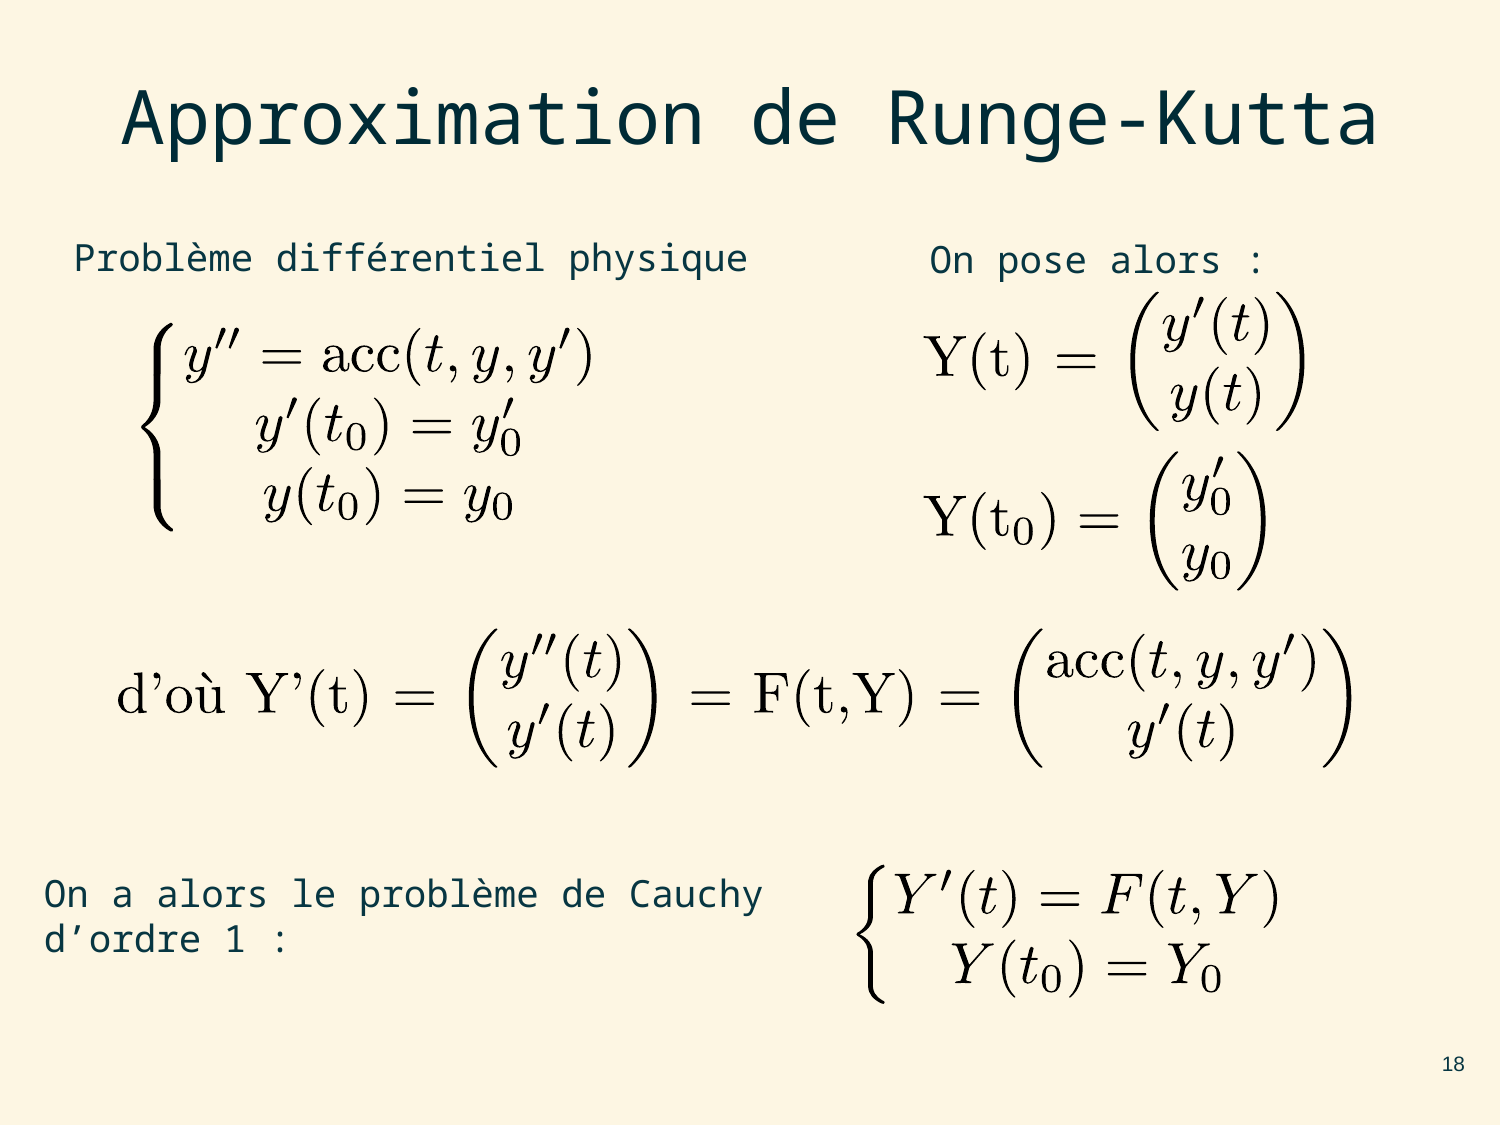

# Approximation de Runge-Kutta
Problème différentiel physique
On pose alors :
On a alors le problème de Cauchy d’ordre 1 :